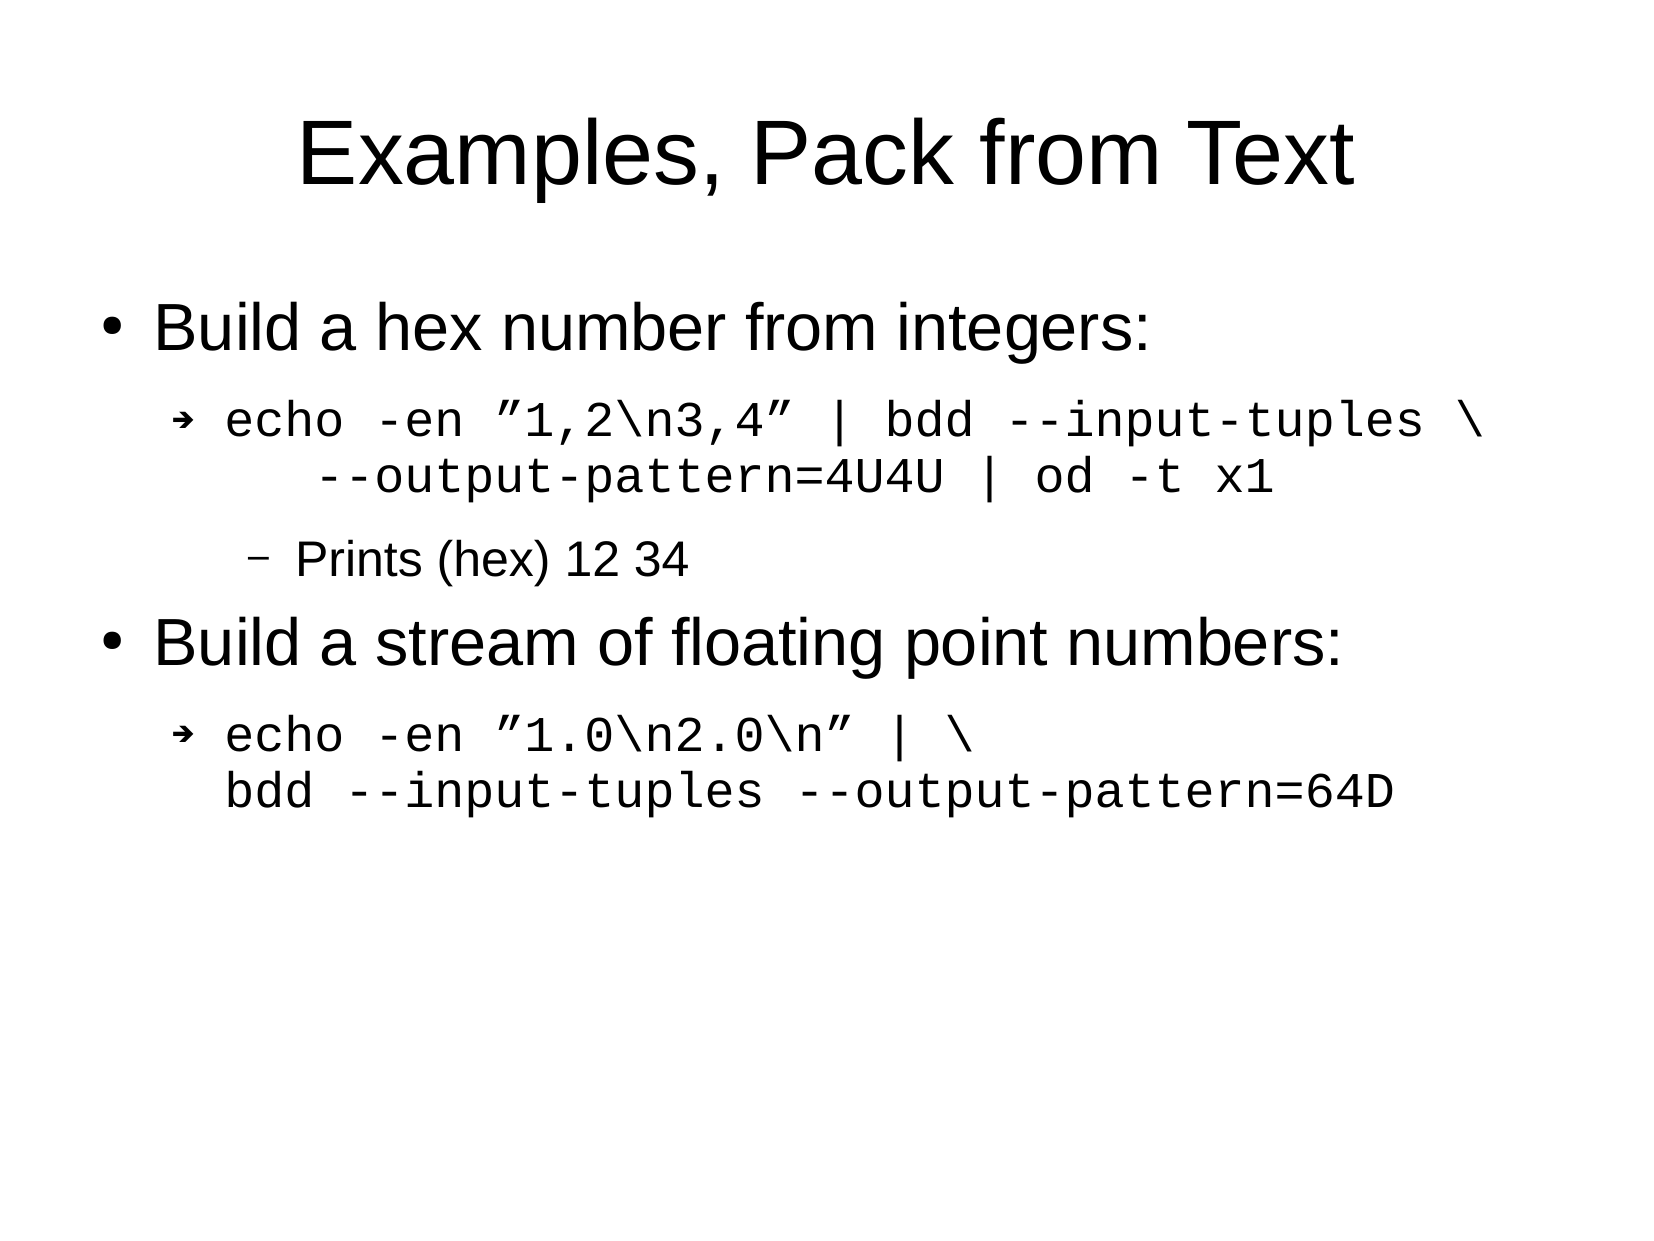

# Examples, Pack from Text
Build a hex number from integers:
echo -en ”1,2\n3,4” | bdd --input-tuples \
 --output-pattern=4U4U | od -t x1
Prints (hex) 12 34
Build a stream of floating point numbers:
echo -en ”1.0\n2.0\n” | \
bdd --input-tuples --output-pattern=64D